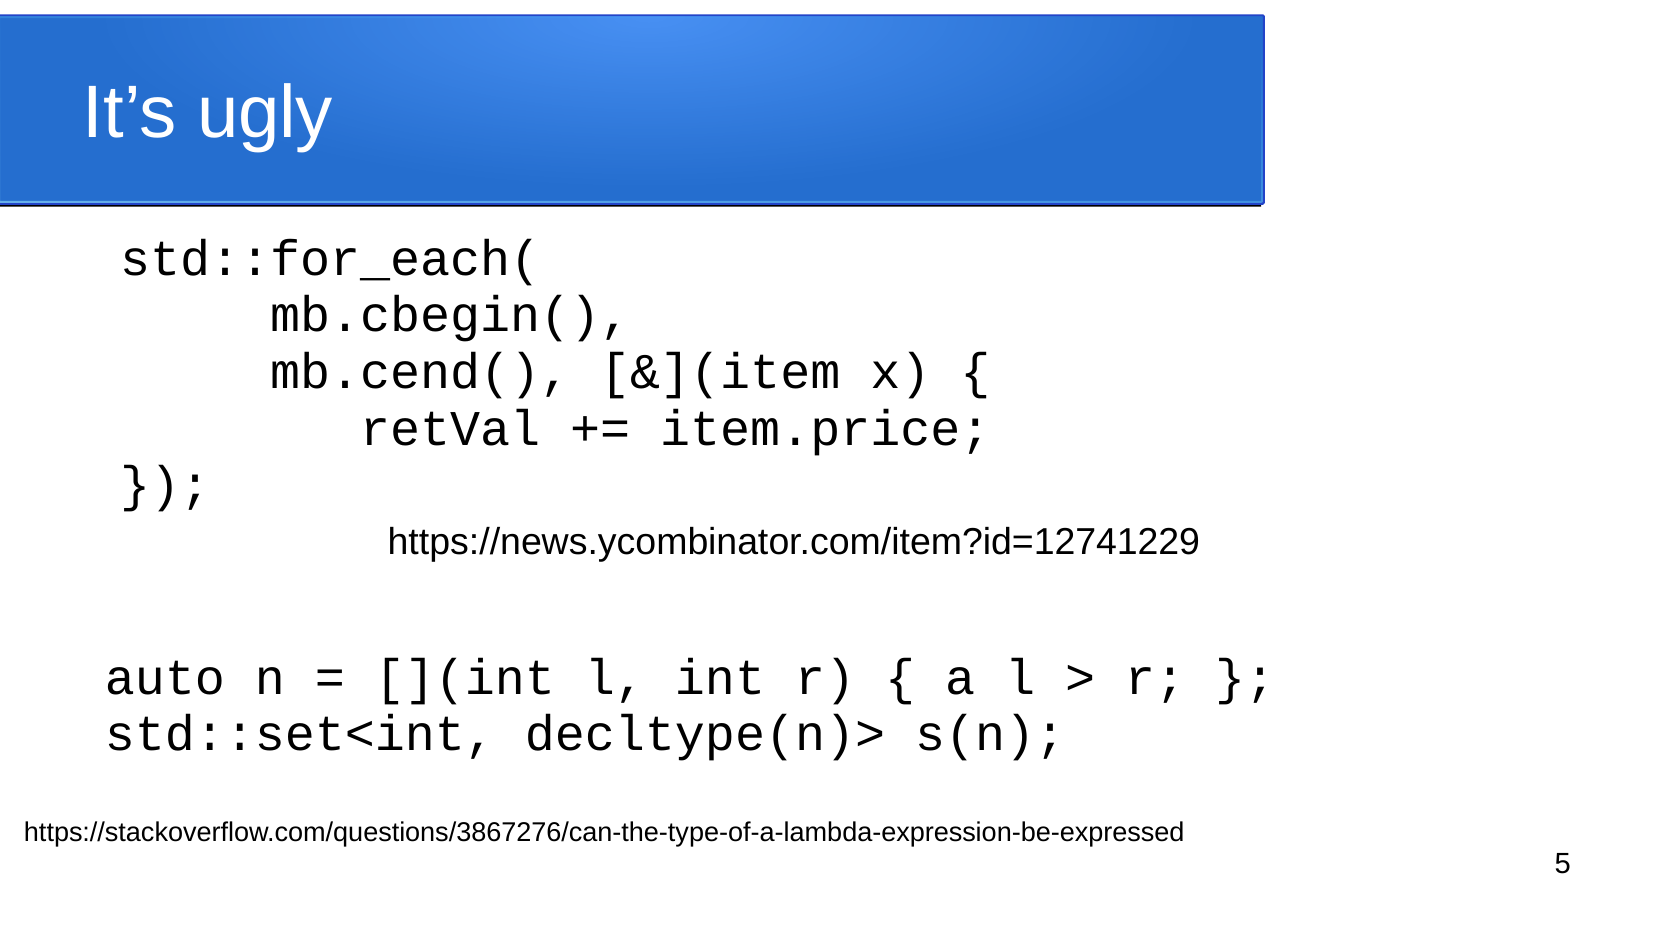

# It’s ugly
 std::for_each(
 mb.cbegin(),
 mb.cend(), [&](item x) {
 retVal += item.price;
 });
https://news.ycombinator.com/item?id=12741229
auto n = [](int l, int r) { a l > r; };
std::set<int, decltype(n)> s(n);
https://stackoverflow.com/questions/3867276/can-the-type-of-a-lambda-expression-be-expressed
5